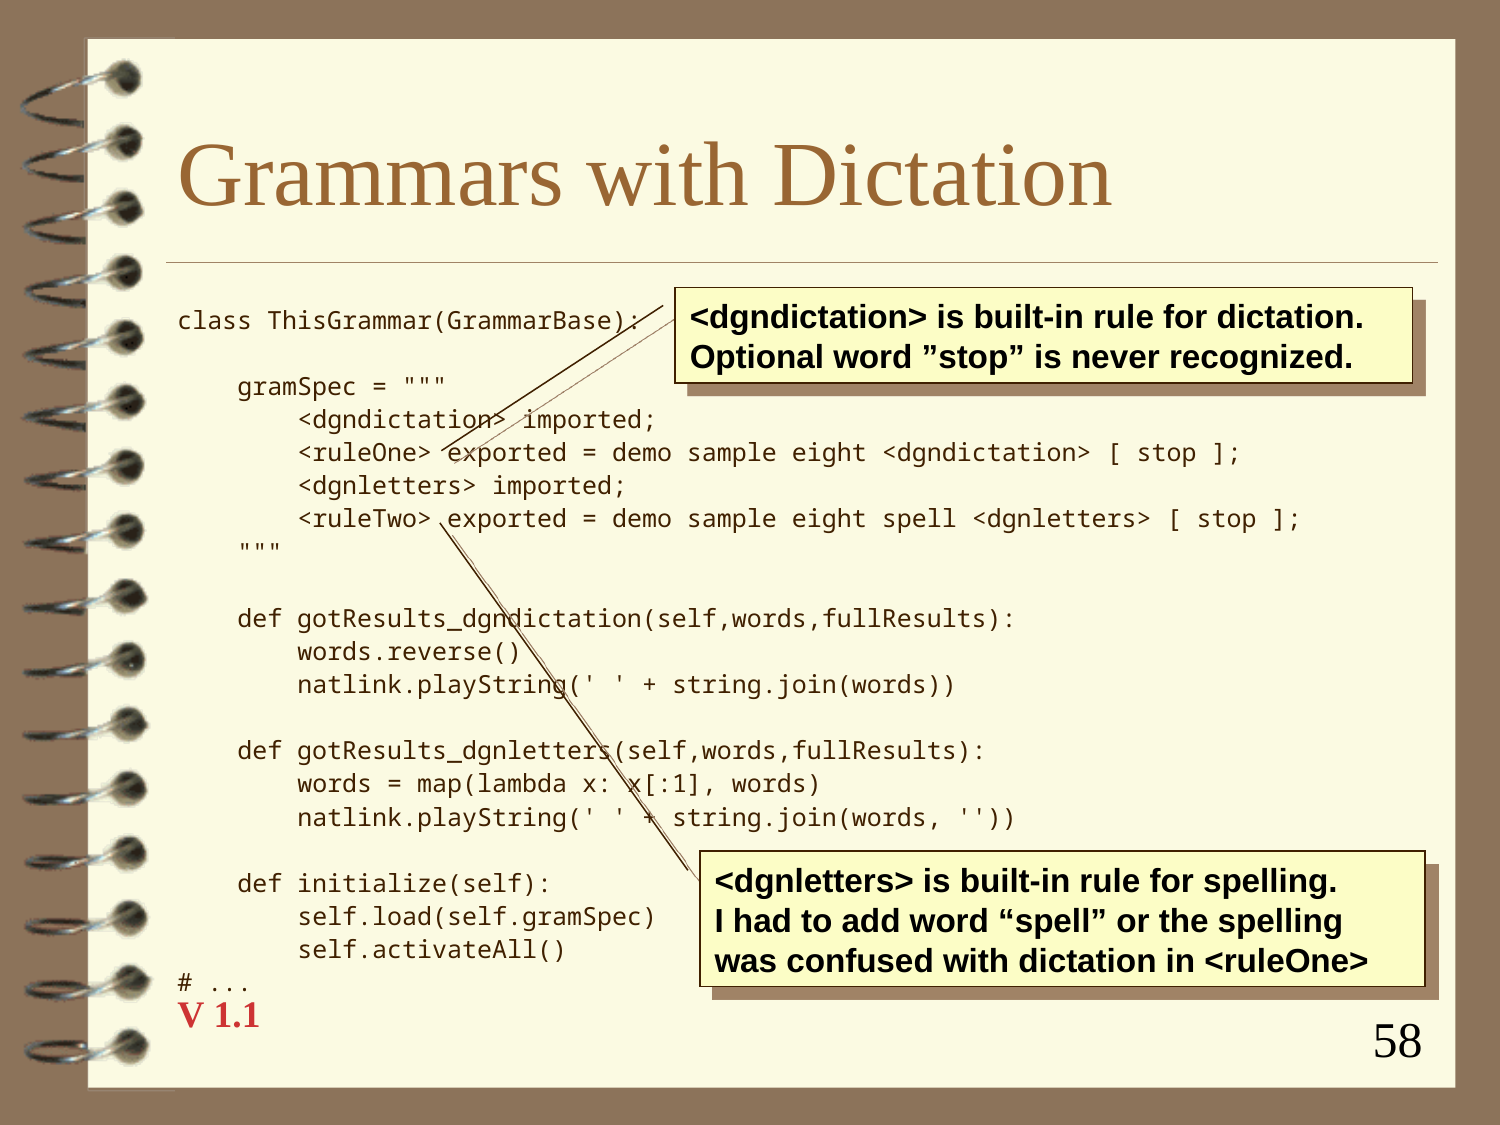

# Grammars with Dictation
<dgndictation> is built-in rule for dictation. Optional word ”stop” is never recognized.
class ThisGrammar(GrammarBase):
 gramSpec = """
 <dgndictation> imported;
 <ruleOne> exported = demo sample eight <dgndictation> [ stop ];
 <dgnletters> imported;
 <ruleTwo> exported = demo sample eight spell <dgnletters> [ stop ];
 """
 def gotResults_dgndictation(self,words,fullResults):
 words.reverse()
 natlink.playString(' ' + string.join(words))
 def gotResults_dgnletters(self,words,fullResults):
 words = map(lambda x: x[:1], words)
 natlink.playString(' ' + string.join(words, ''))
 def initialize(self):
 self.load(self.gramSpec)
 self.activateAll()
# ...
<dgnletters> is built-in rule for spelling.
I had to add word “spell” or the spelling was confused with dictation in <ruleOne>
V 1.1
58